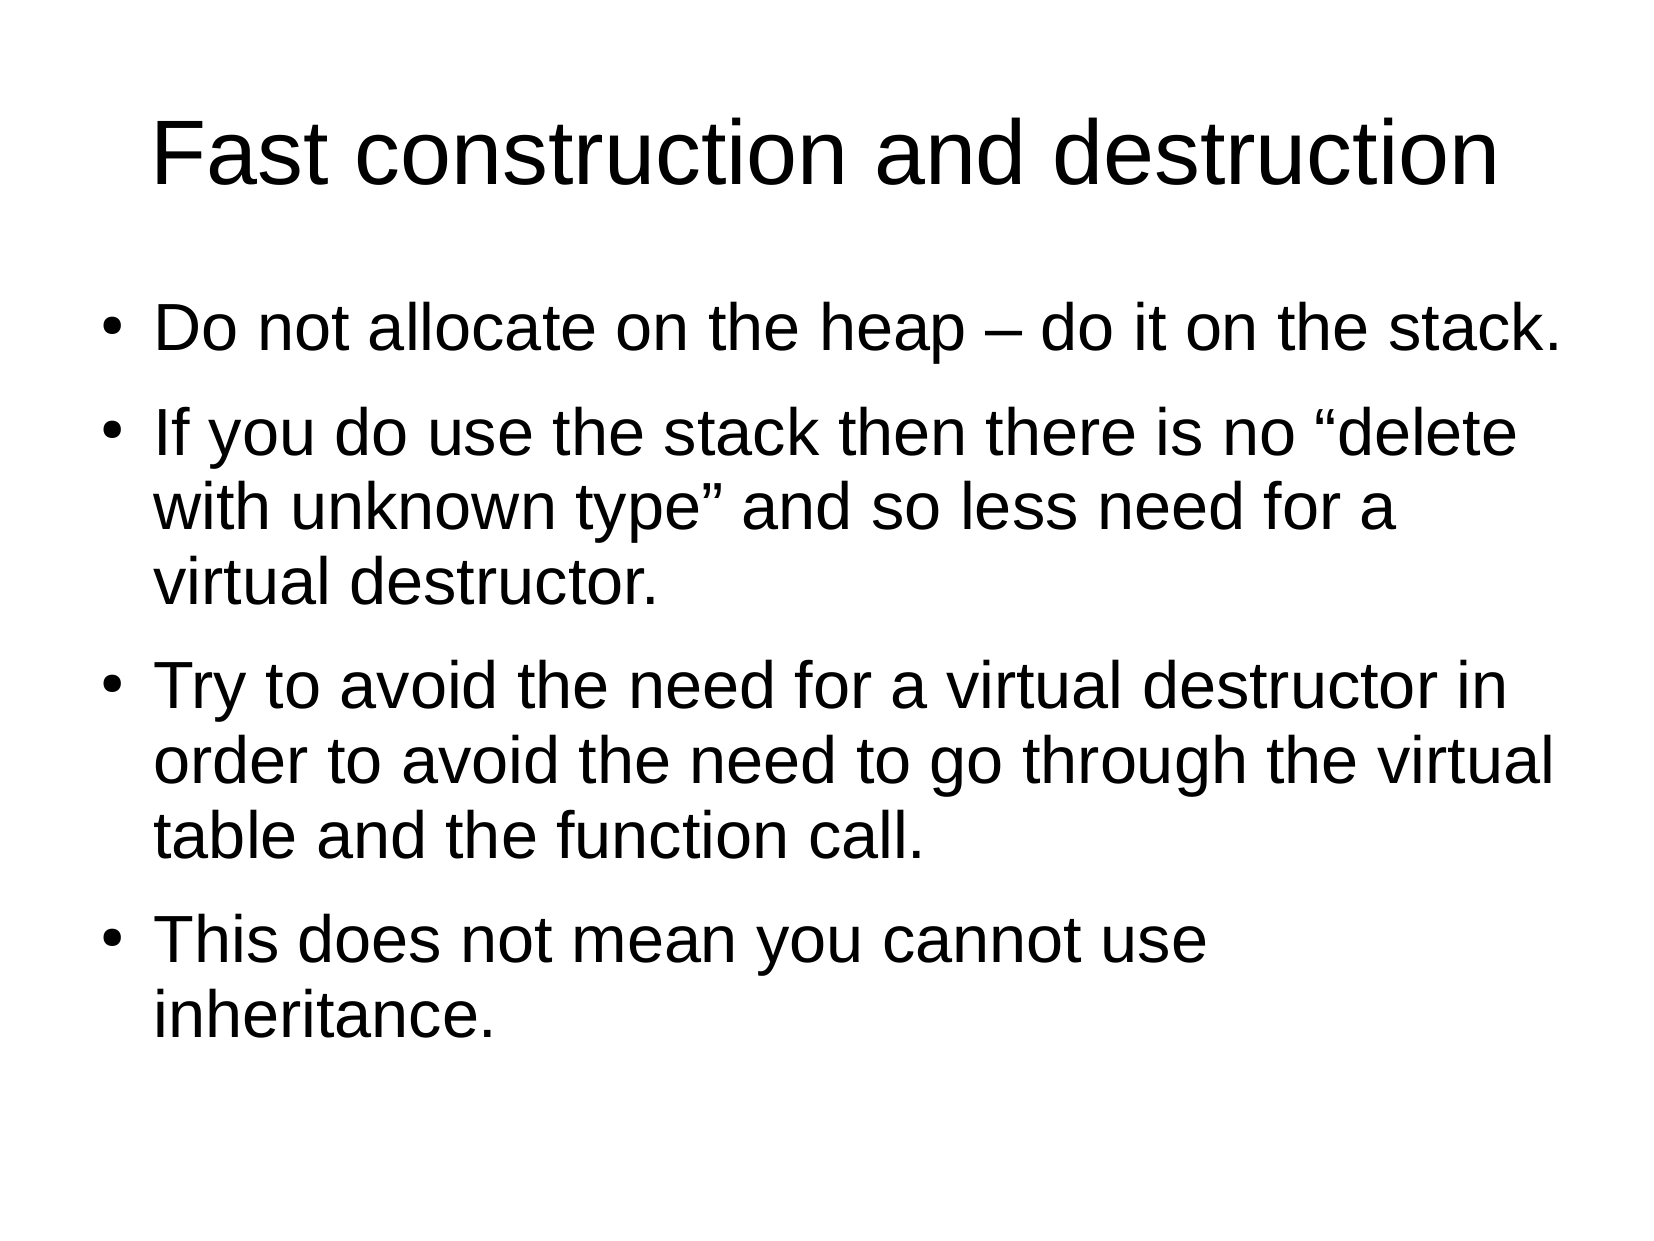

# Fast construction and destruction
Do not allocate on the heap – do it on the stack.
If you do use the stack then there is no “delete with unknown type” and so less need for a virtual destructor.
Try to avoid the need for a virtual destructor in order to avoid the need to go through the virtual table and the function call.
This does not mean you cannot use inheritance.